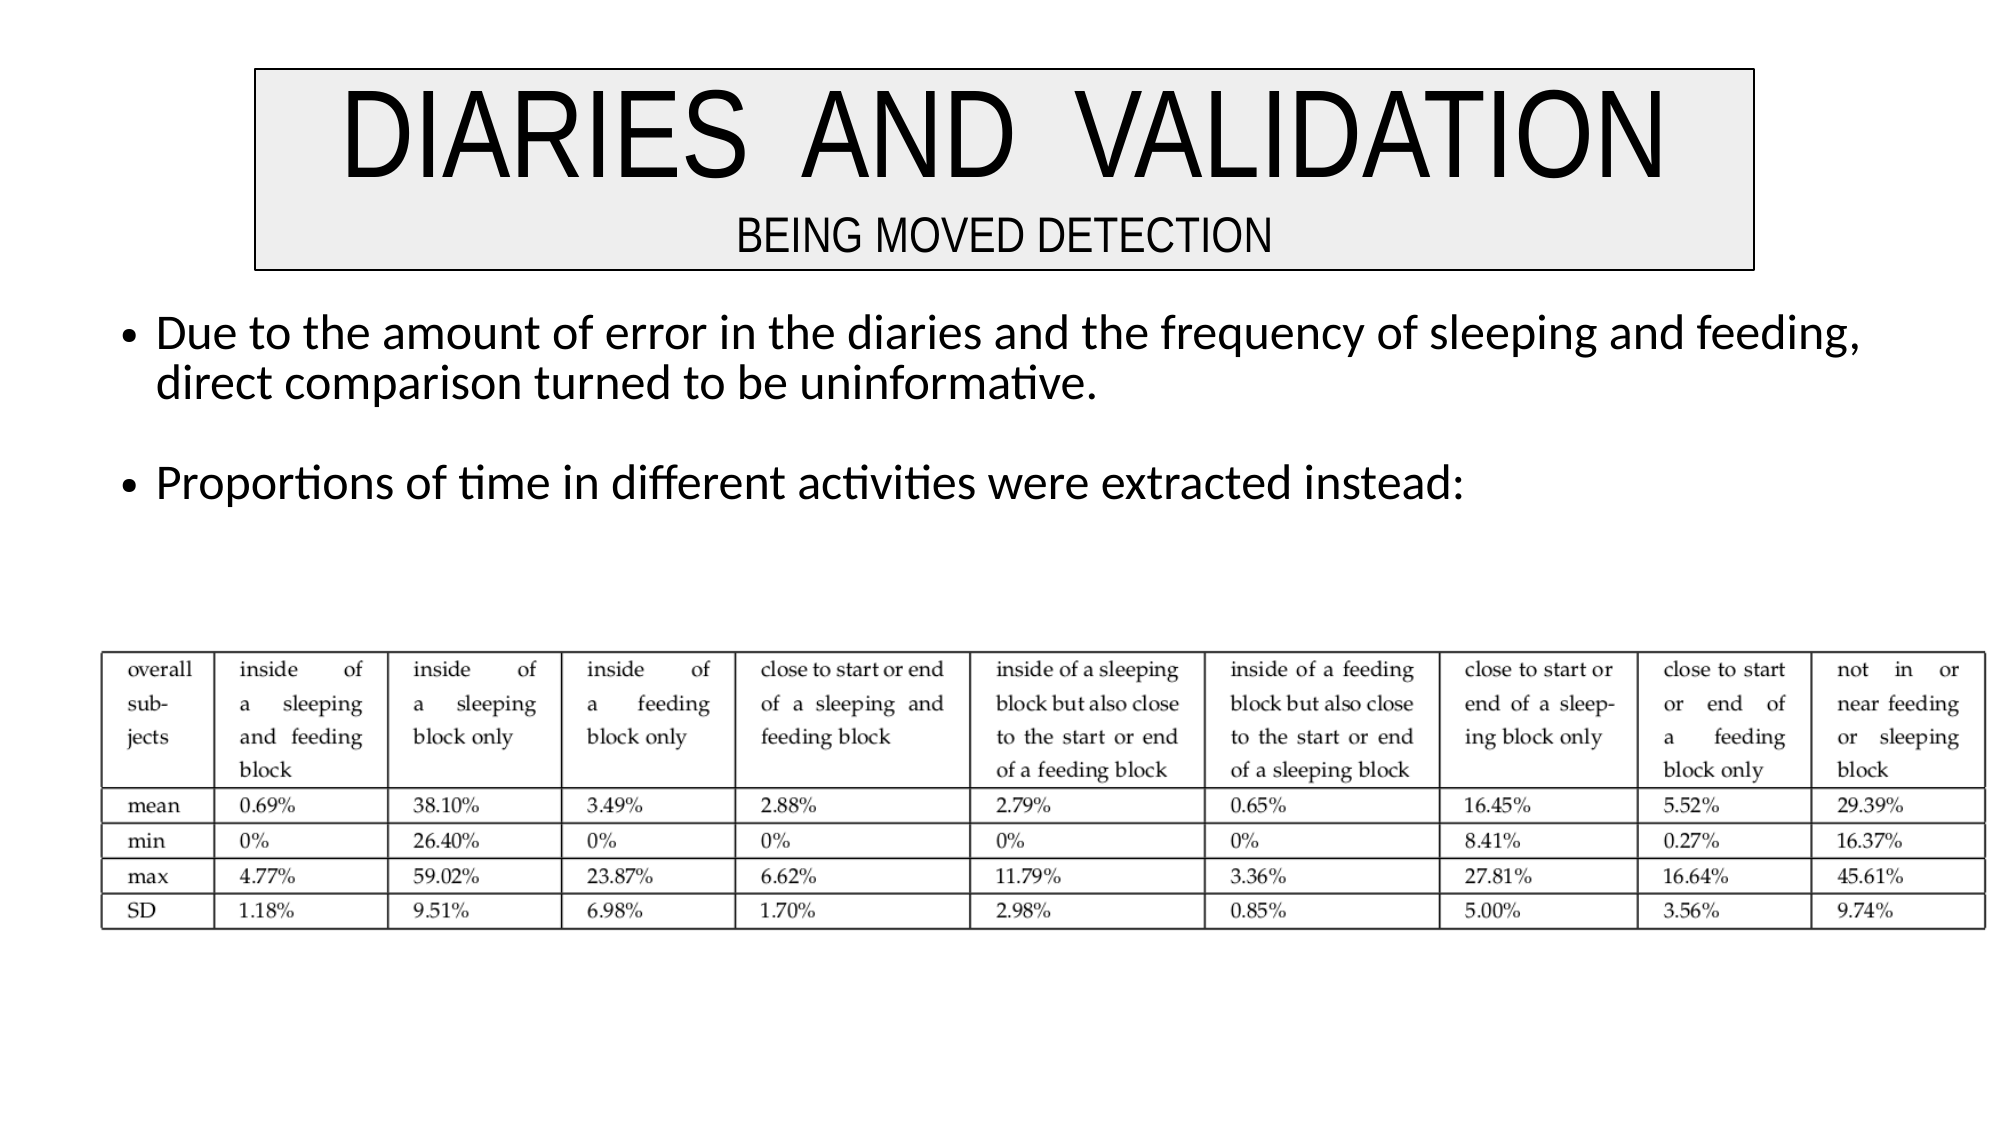

DIARIES AND VALIDATION
BEING MOVED DETECTION
Due to the amount of error in the diaries and the frequency of sleeping and feeding, direct comparison turned to be uninformative.
Proportions of time in different activities were extracted instead: